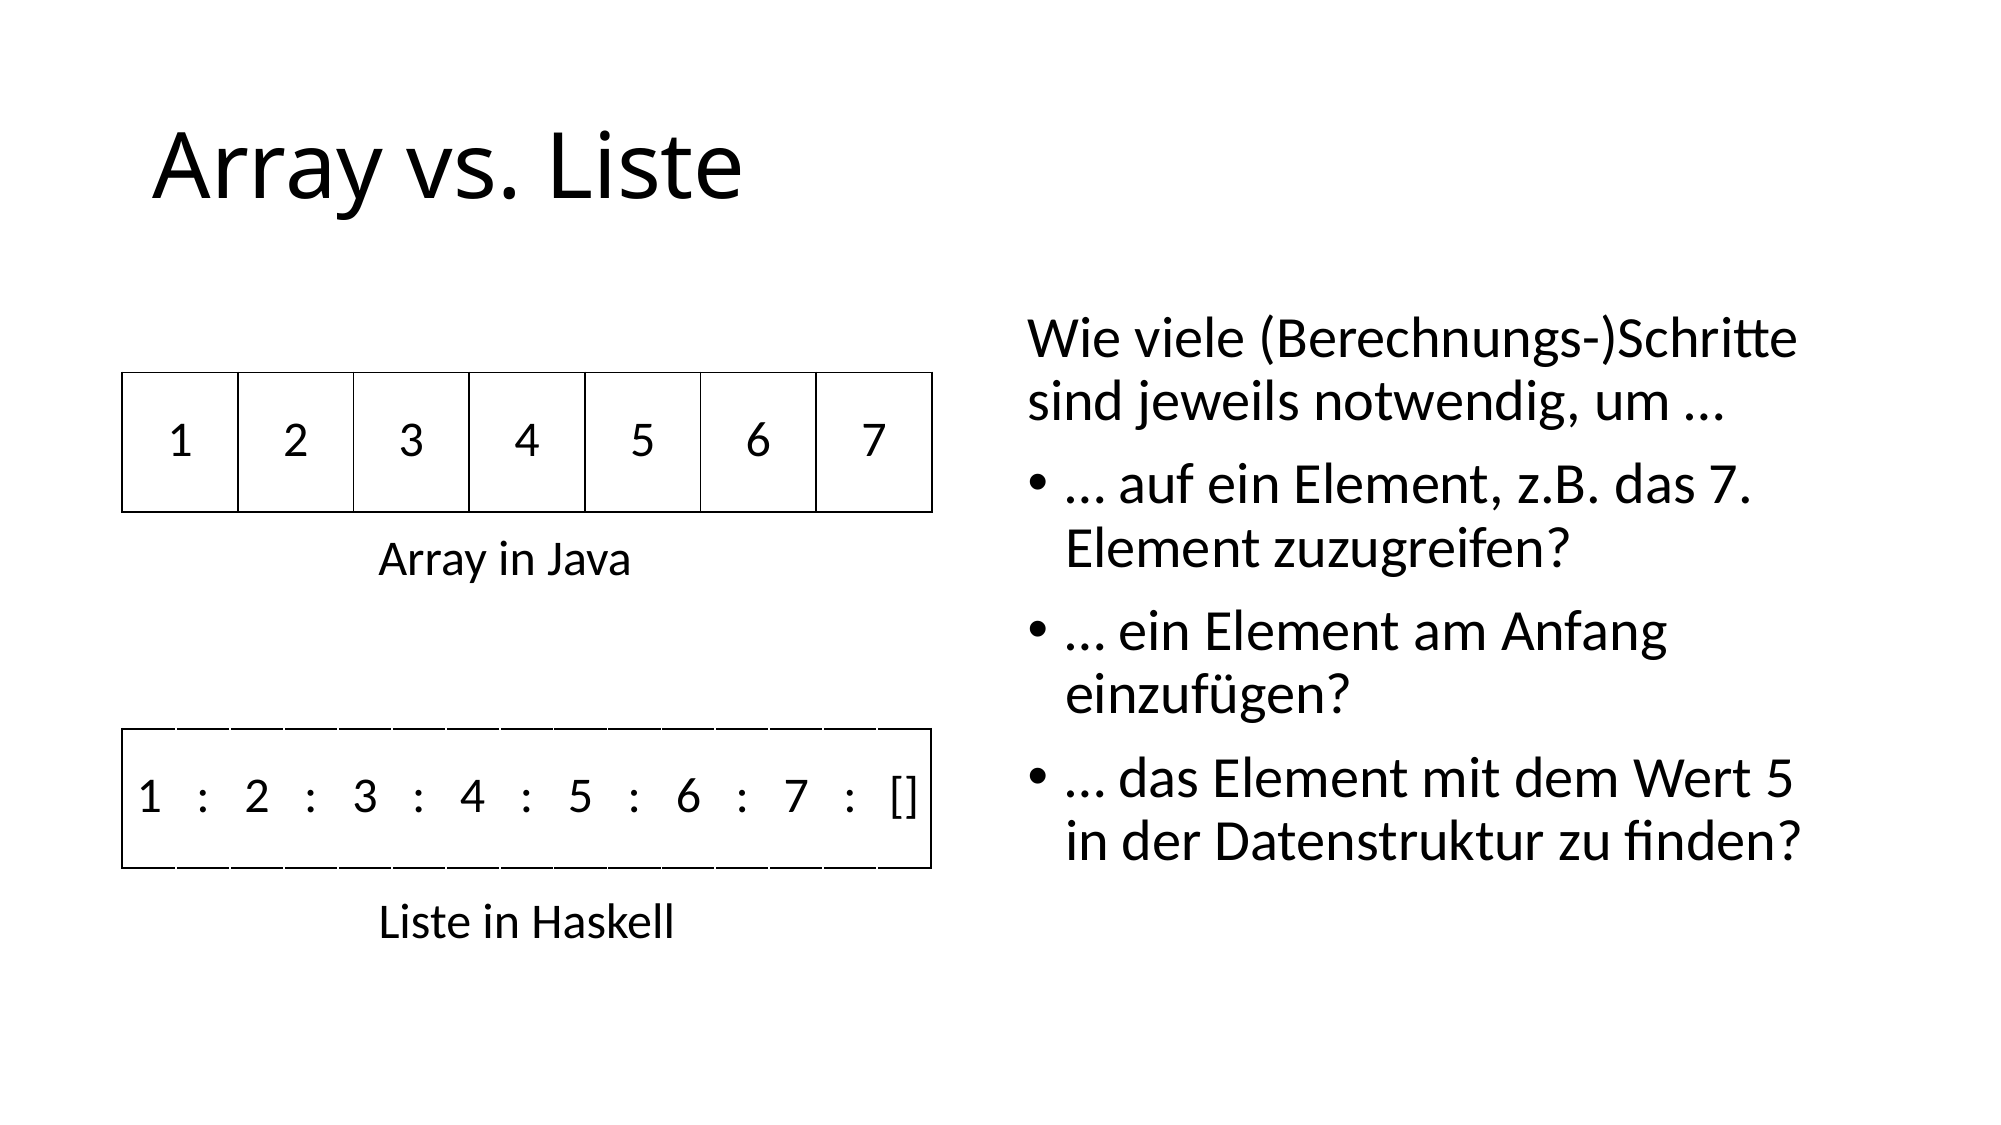

# Array vs. Liste
Wie viele (Berechnungs-)Schritte sind jeweils notwendig, um …
… auf ein Element, z.B. das 7. Element zuzugreifen?
… ein Element am Anfang einzufügen?
… das Element mit dem Wert 5 in der Datenstruktur zu finden?
| 1 | 2 | 3 | 4 | 5 | 6 | 7 |
| --- | --- | --- | --- | --- | --- | --- |
Array in Java
| 1 | : | 2 | : | 3 | : | 4 | : | 5 | : | 6 | : | 7 | : | [] |
| --- | --- | --- | --- | --- | --- | --- | --- | --- | --- | --- | --- | --- | --- | --- |
Liste in Haskell